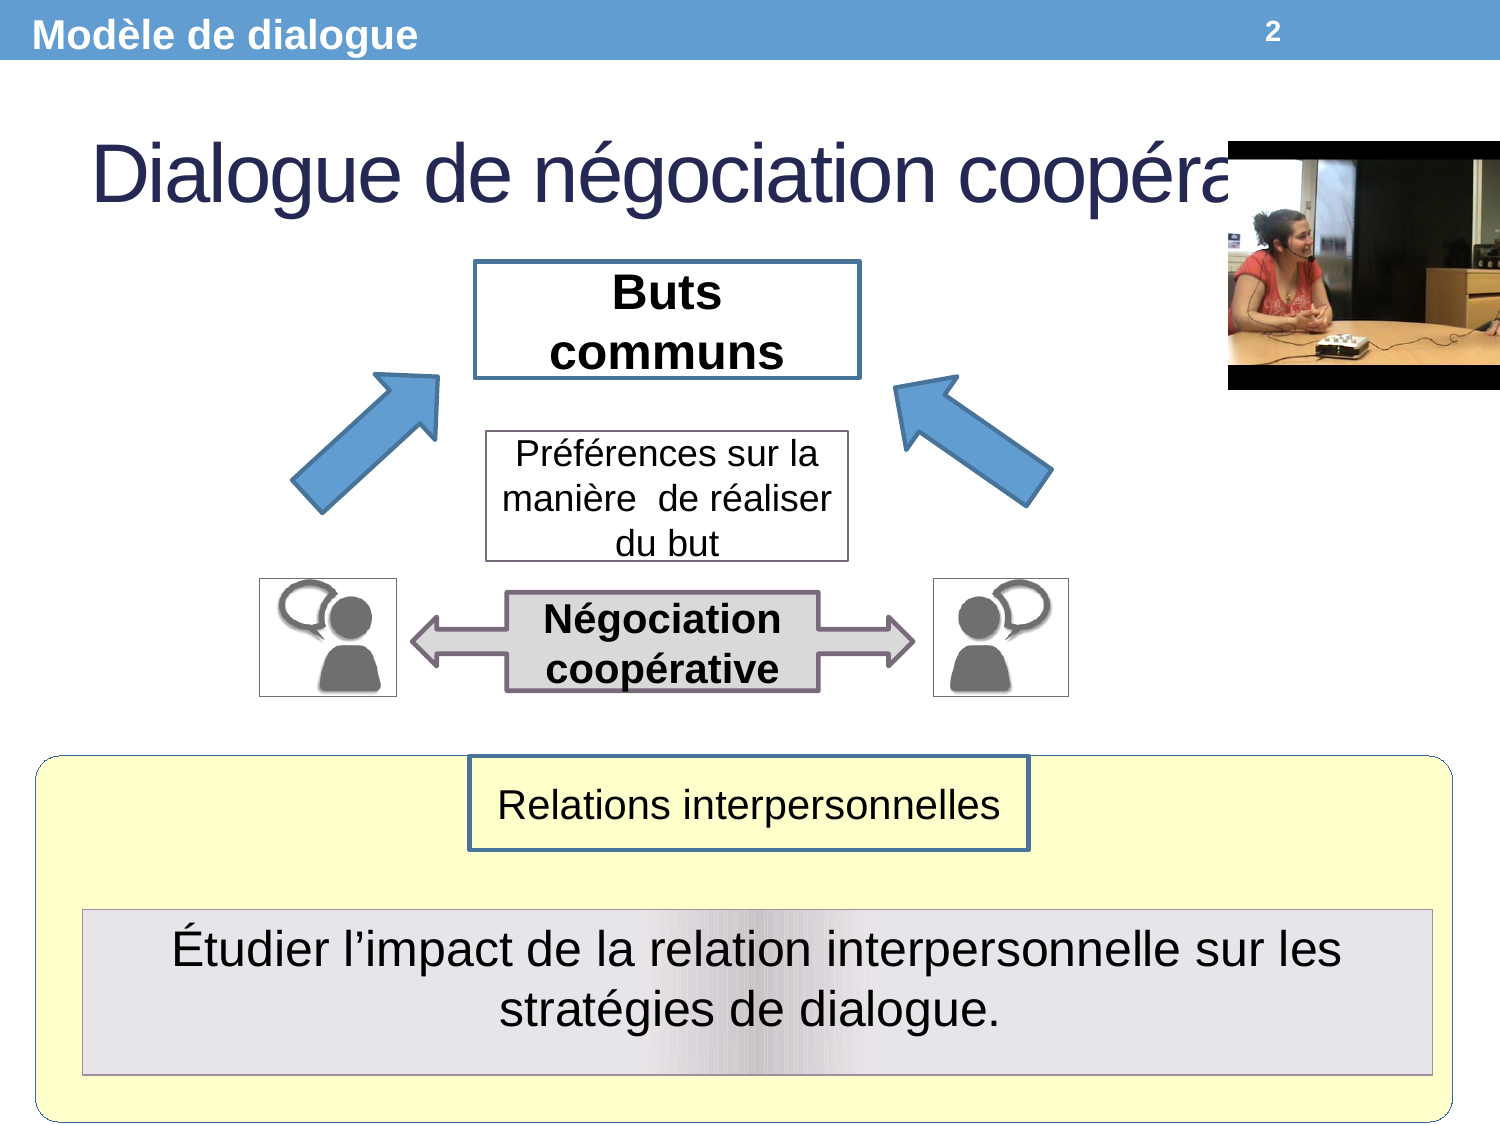

Modèle de dialogue
# Dialogue de négociation coopérative
Buts communs
Préférences sur la manière de réaliser du but
Négociation coopérative
Relations interpersonnelles
Étudier l’impact de la relation interpersonnelle sur les stratégies de dialogue.